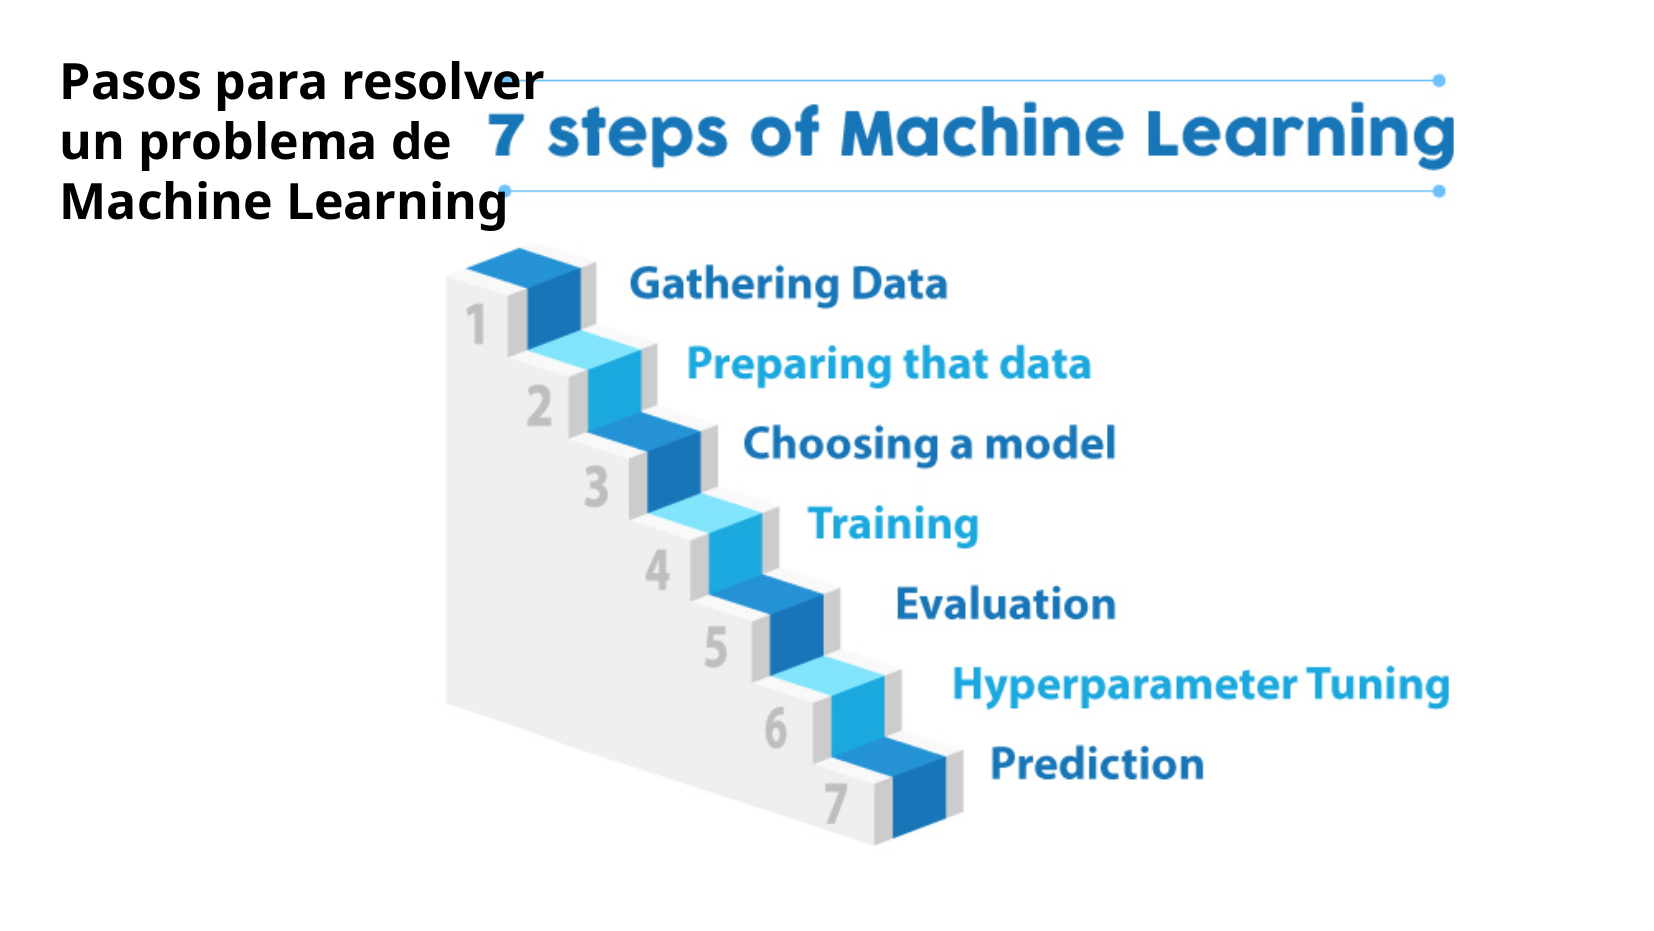

Pasos para resolver
un problema de
Machine Learning